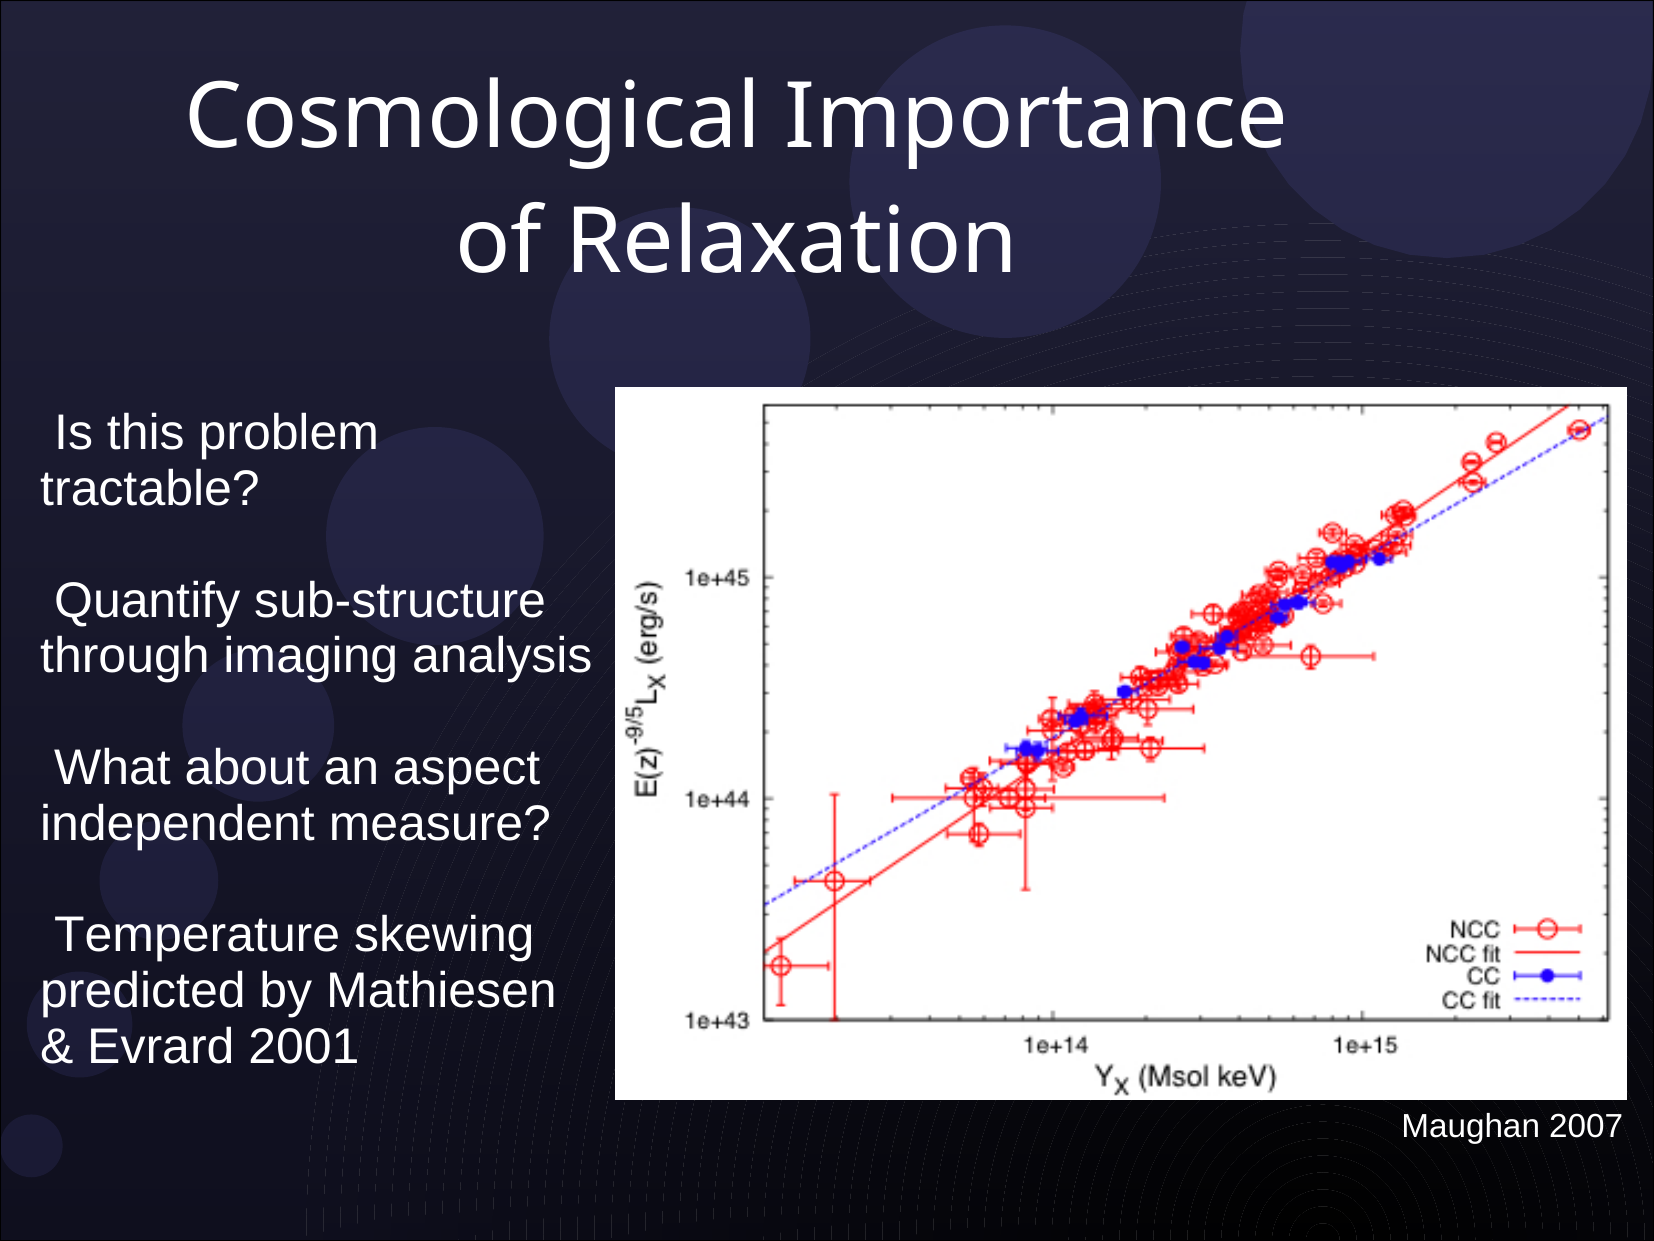

Cosmological Importance
of Relaxation
 Is this problem tractable?
 Quantify sub-structure through imaging analysis
 What about an aspect independent measure?
 Temperature skewing predicted by Mathiesen & Evrard 2001
Maughan 2007